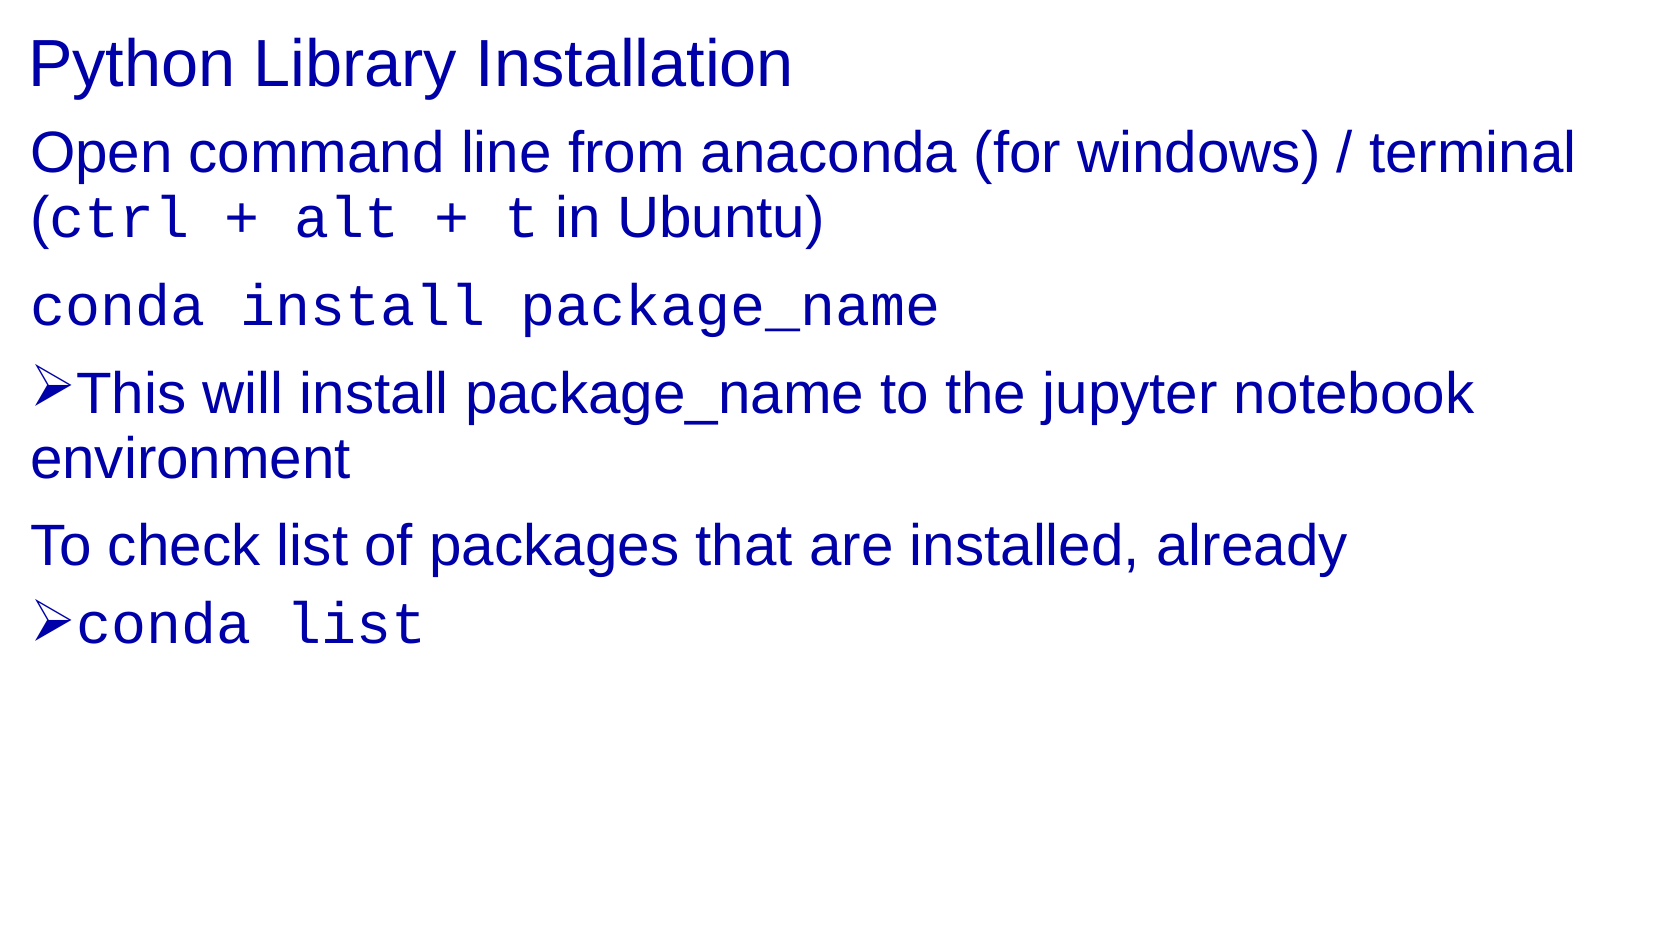

# Python Library Installation
Open command line from anaconda (for windows) / terminal (ctrl + alt + t in Ubuntu)
conda install package_name
This will install package_name to the jupyter notebook environment
To check list of packages that are installed, already
conda list